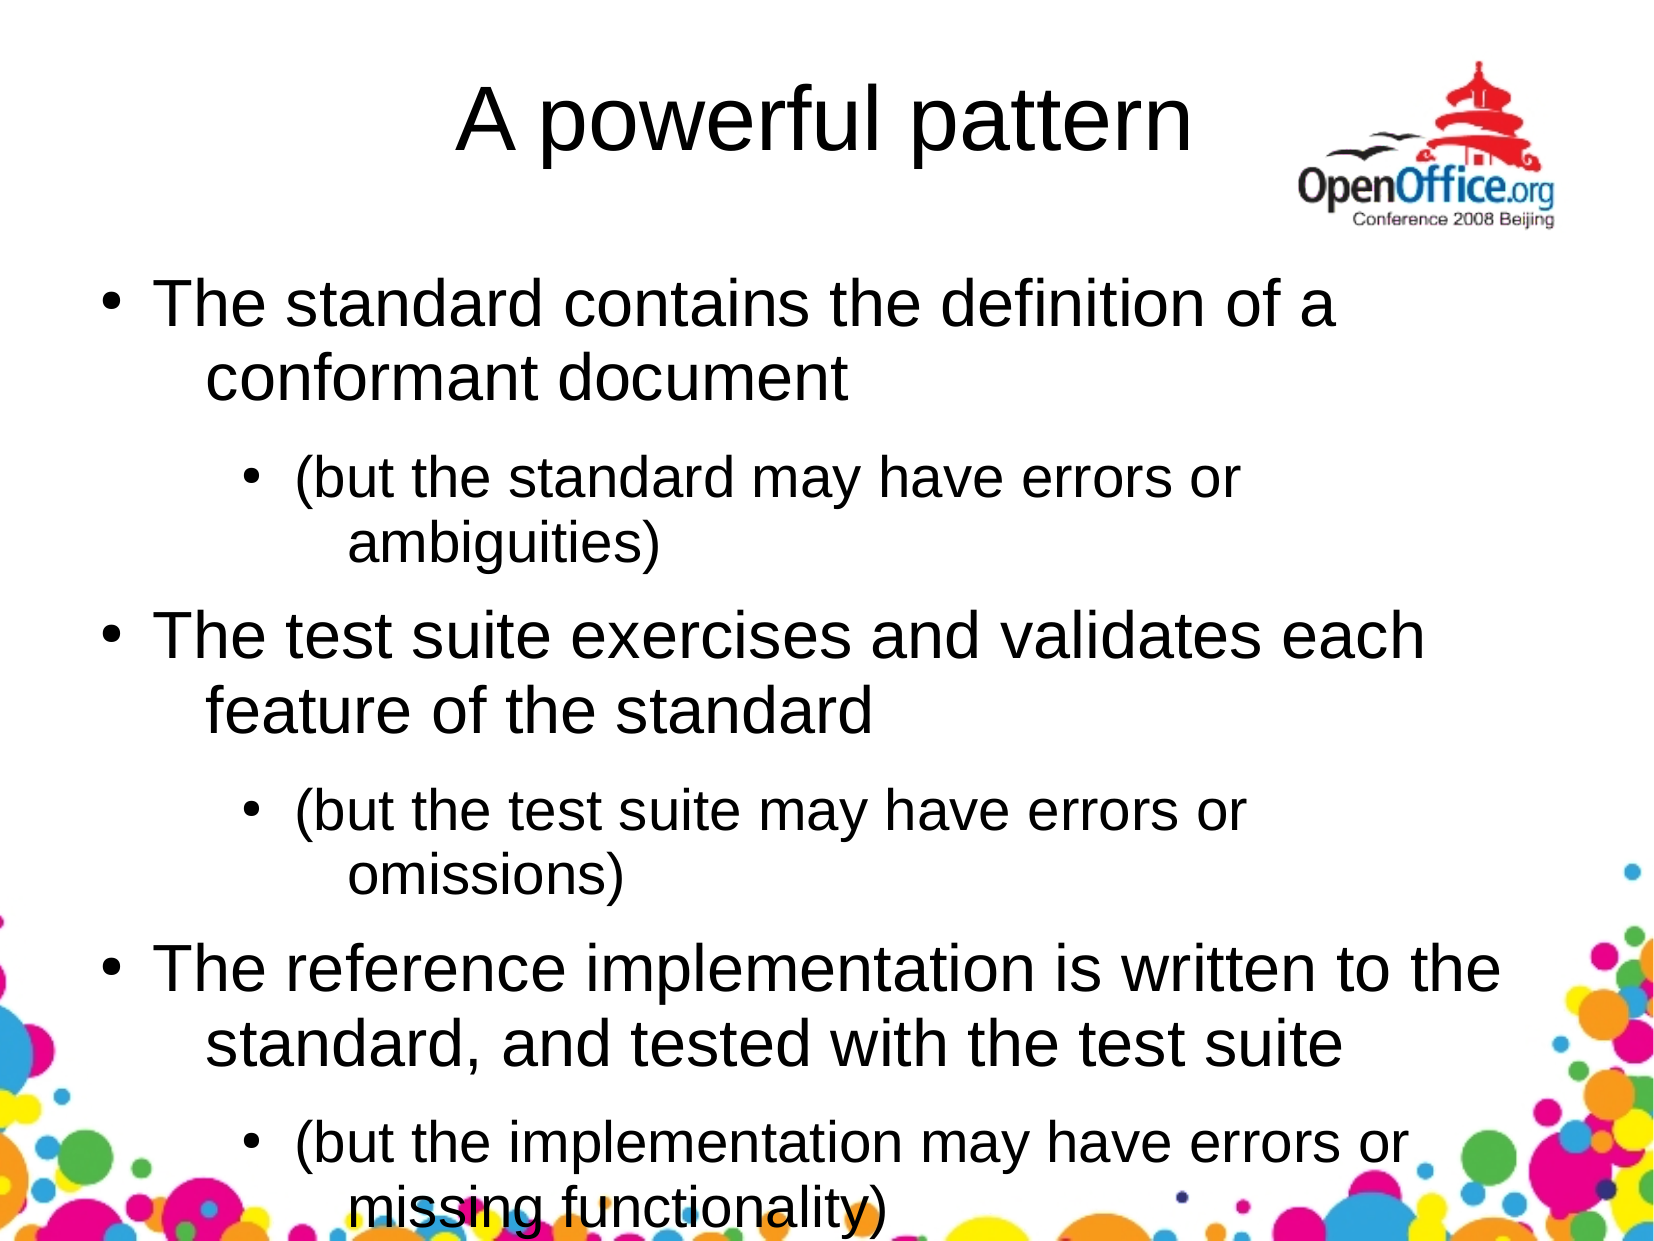

# A powerful pattern
The standard contains the definition of a conformant document
(but the standard may have errors or ambiguities)
The test suite exercises and validates each feature of the standard
(but the test suite may have errors or omissions)
The reference implementation is written to the standard, and tested with the test suite
(but the implementation may have errors or missing functionality)